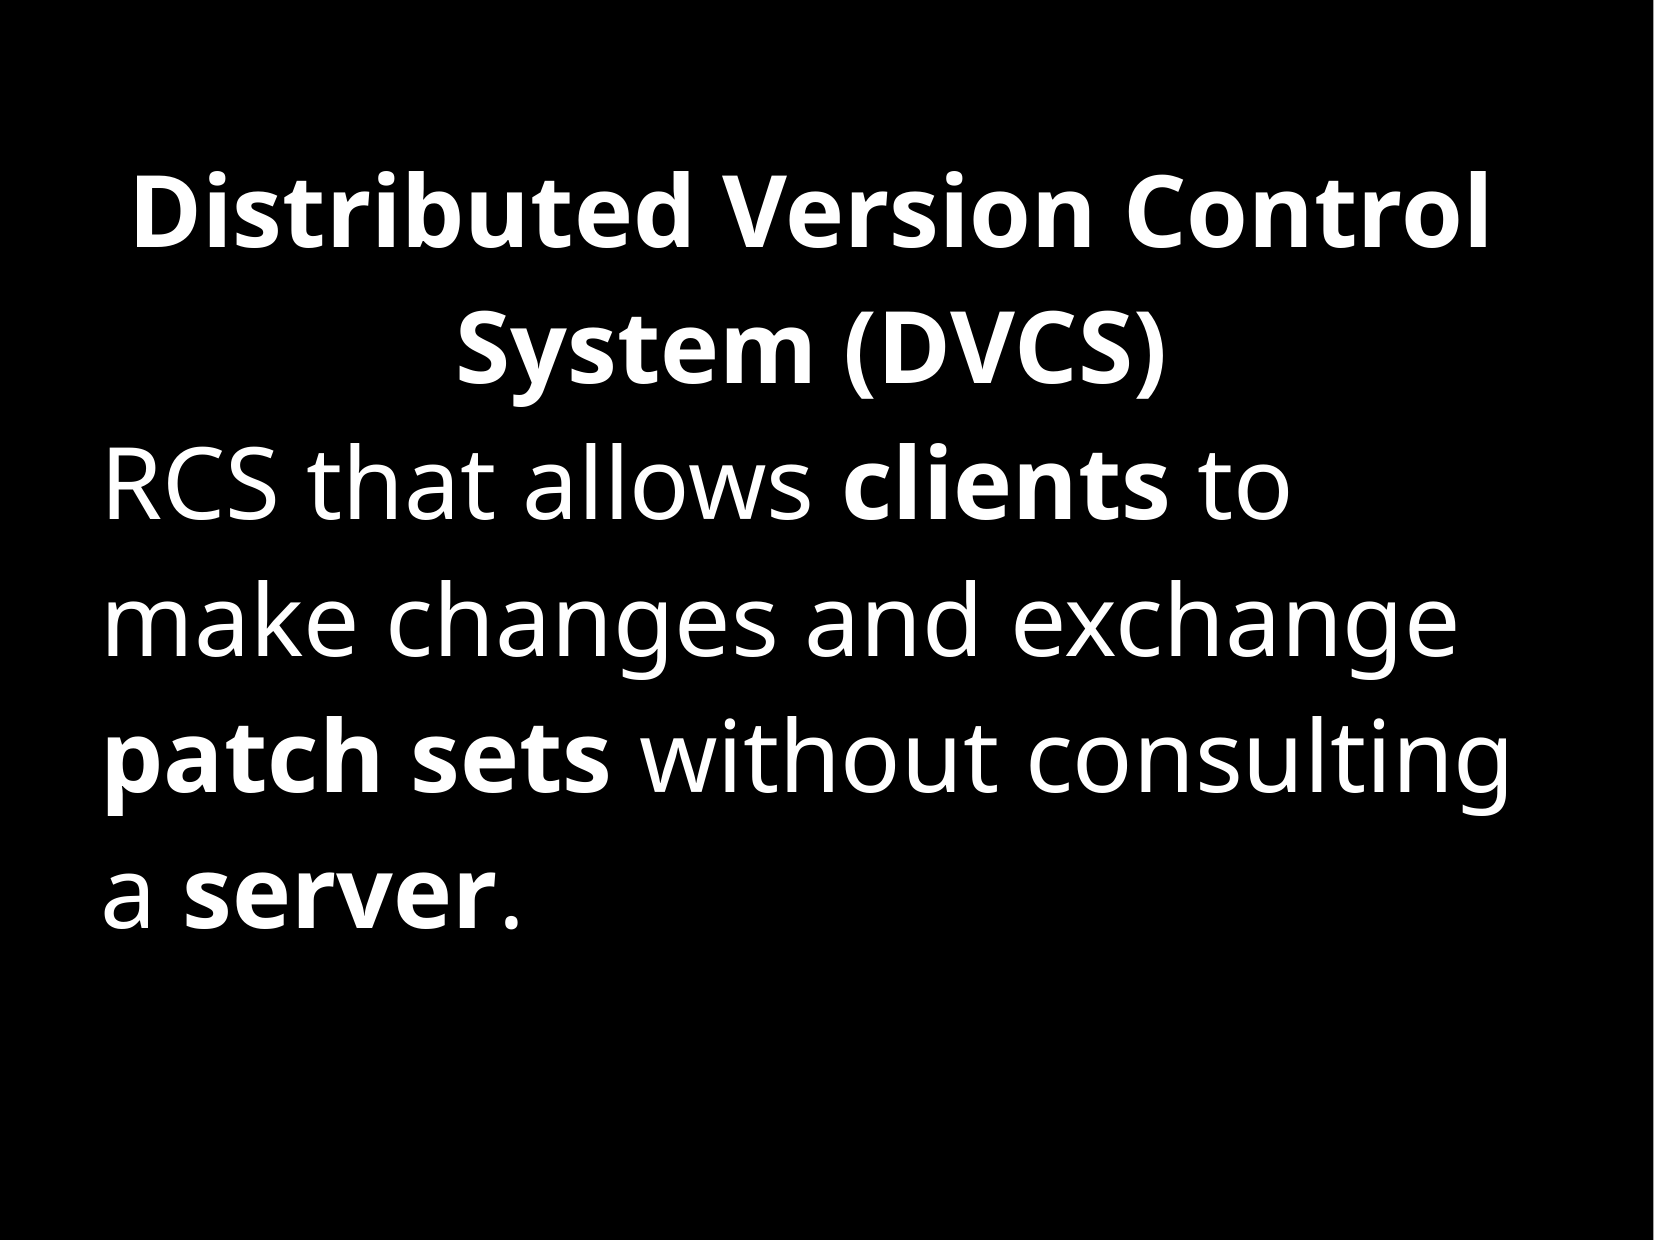

# Distributed Version Control System (DVCS)
RCS that allows clients to make changes and exchange patch sets without consulting a server.